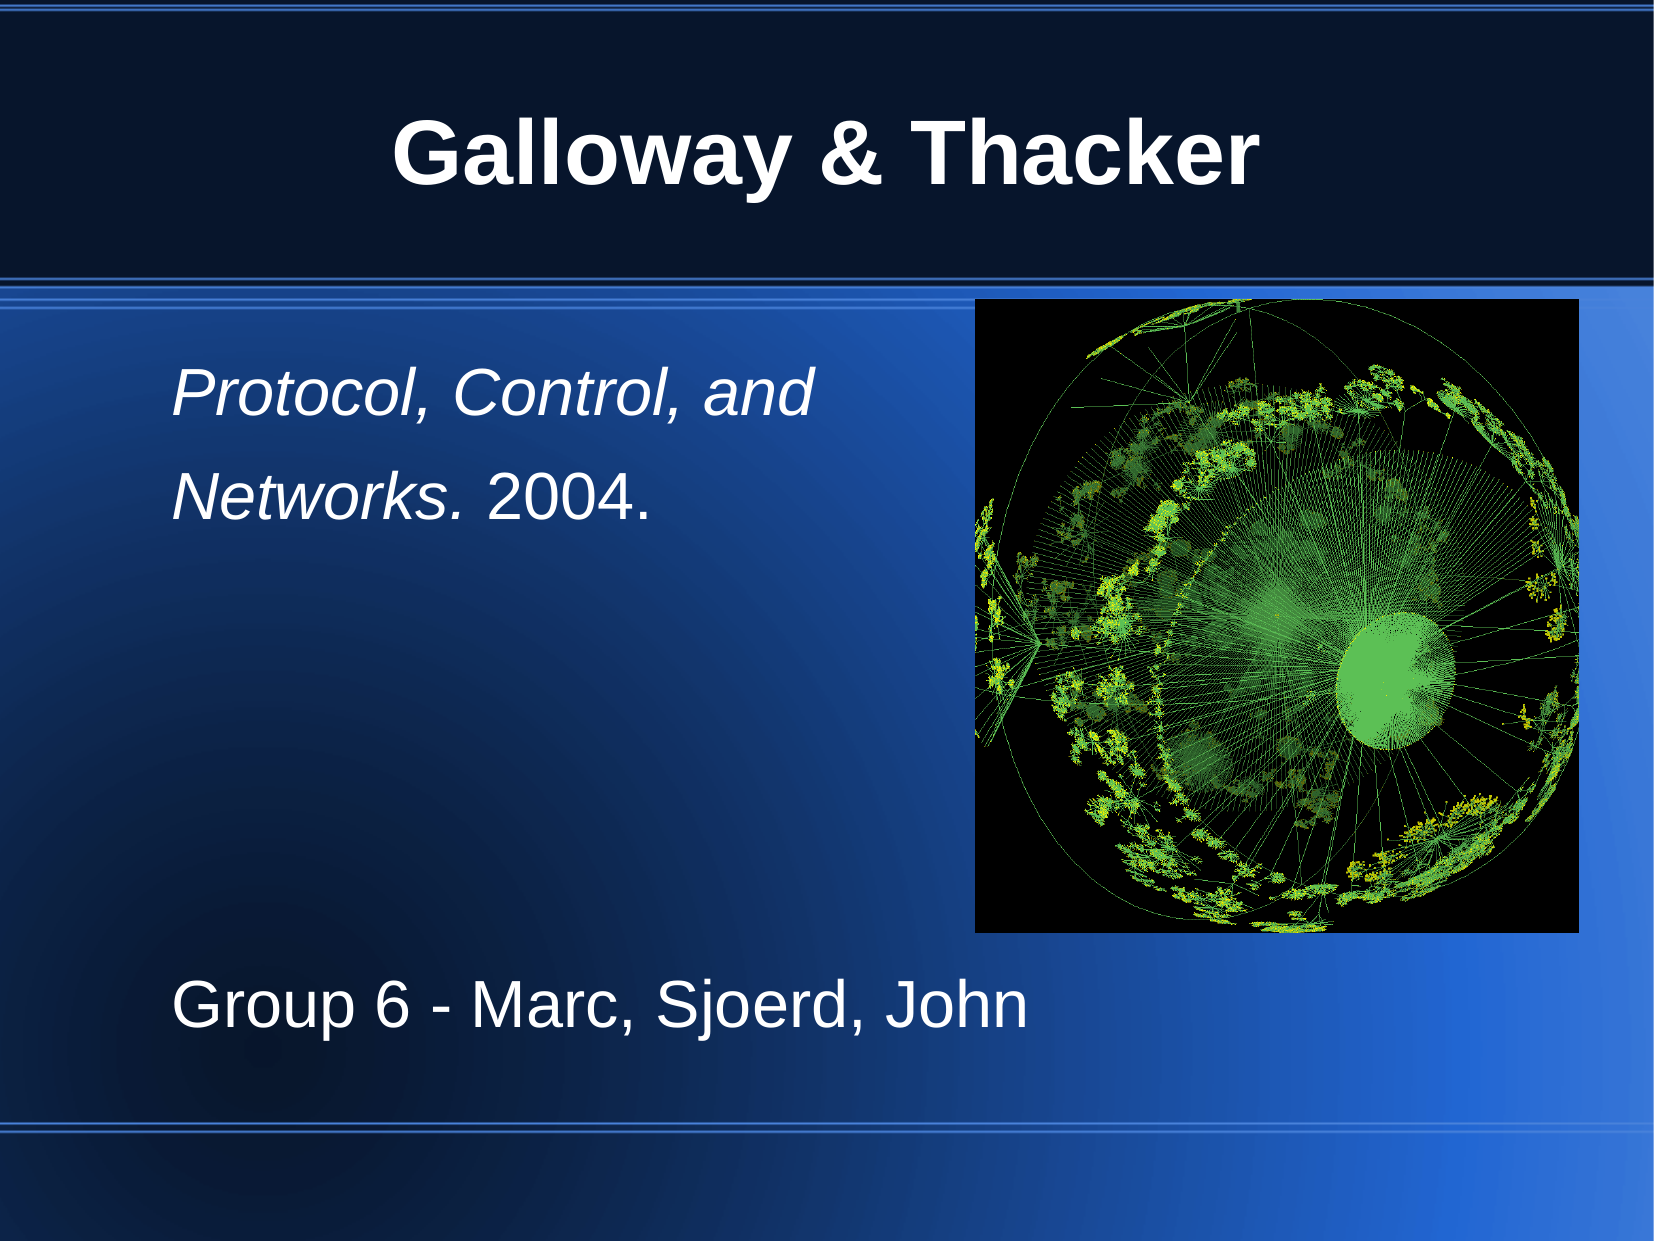

# Galloway & Thacker
Protocol, Control, and
Networks. 2004.
Group 6 - Marc, Sjoerd, John